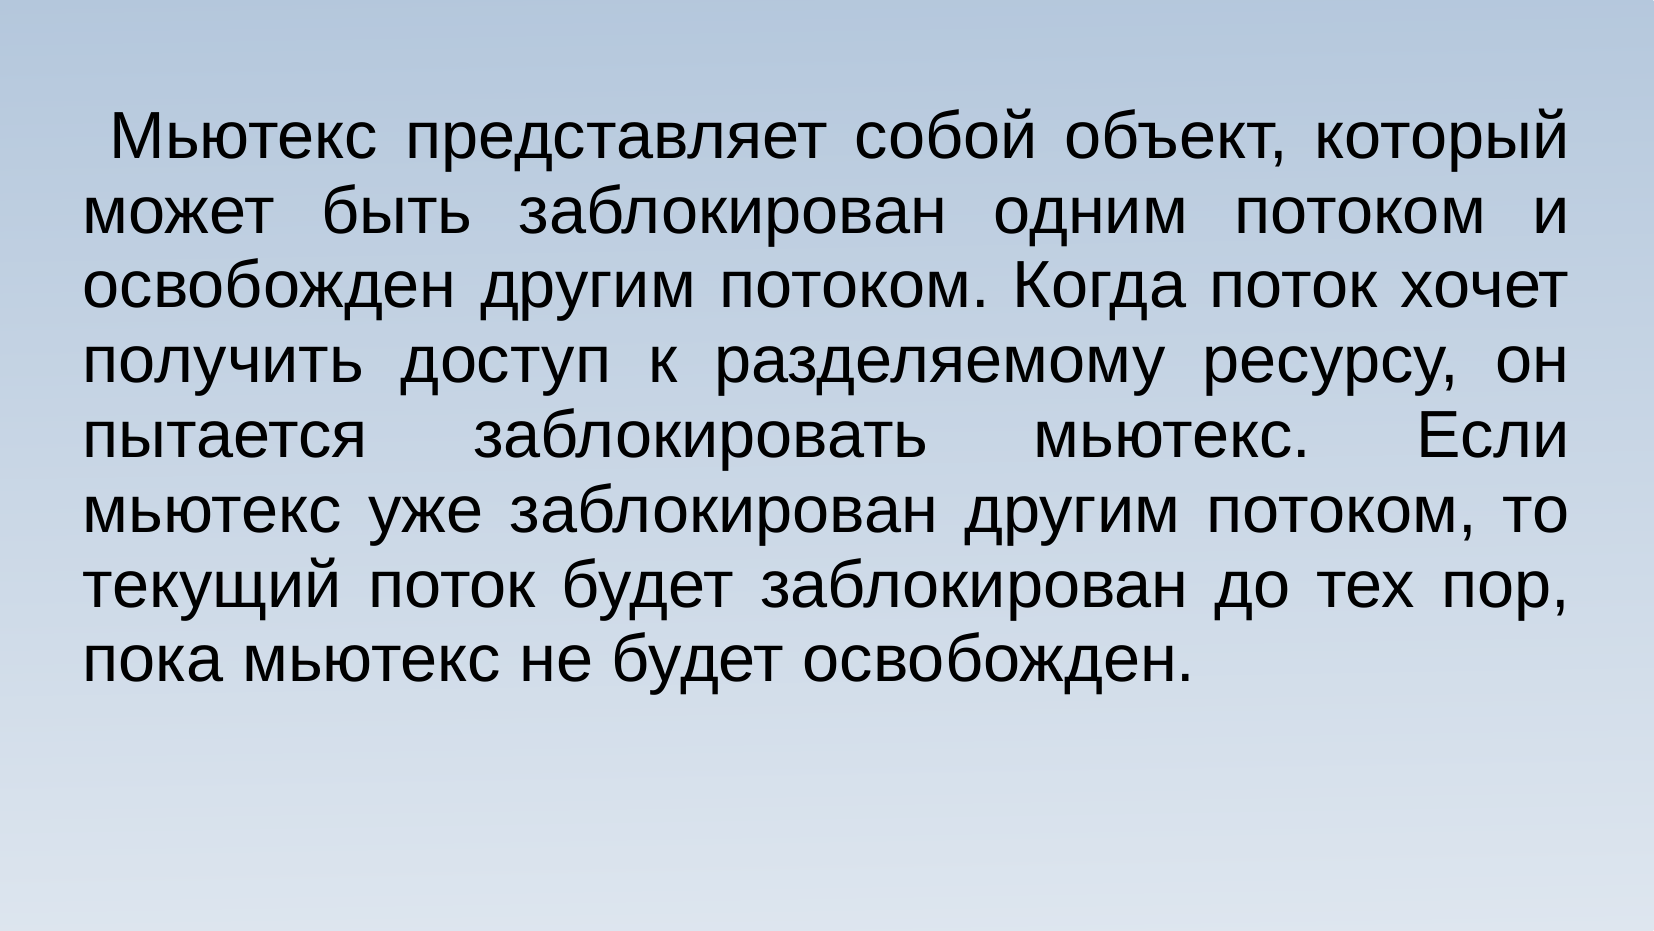

# Мьютекс представляет собой объект, который может быть заблокирован одним потоком и освобожден другим потоком. Когда поток хочет получить доступ к разделяемому ресурсу, он пытается заблокировать мьютекс. Если мьютекс уже заблокирован другим потоком, то текущий поток будет заблокирован до тех пор, пока мьютекс не будет освобожден.